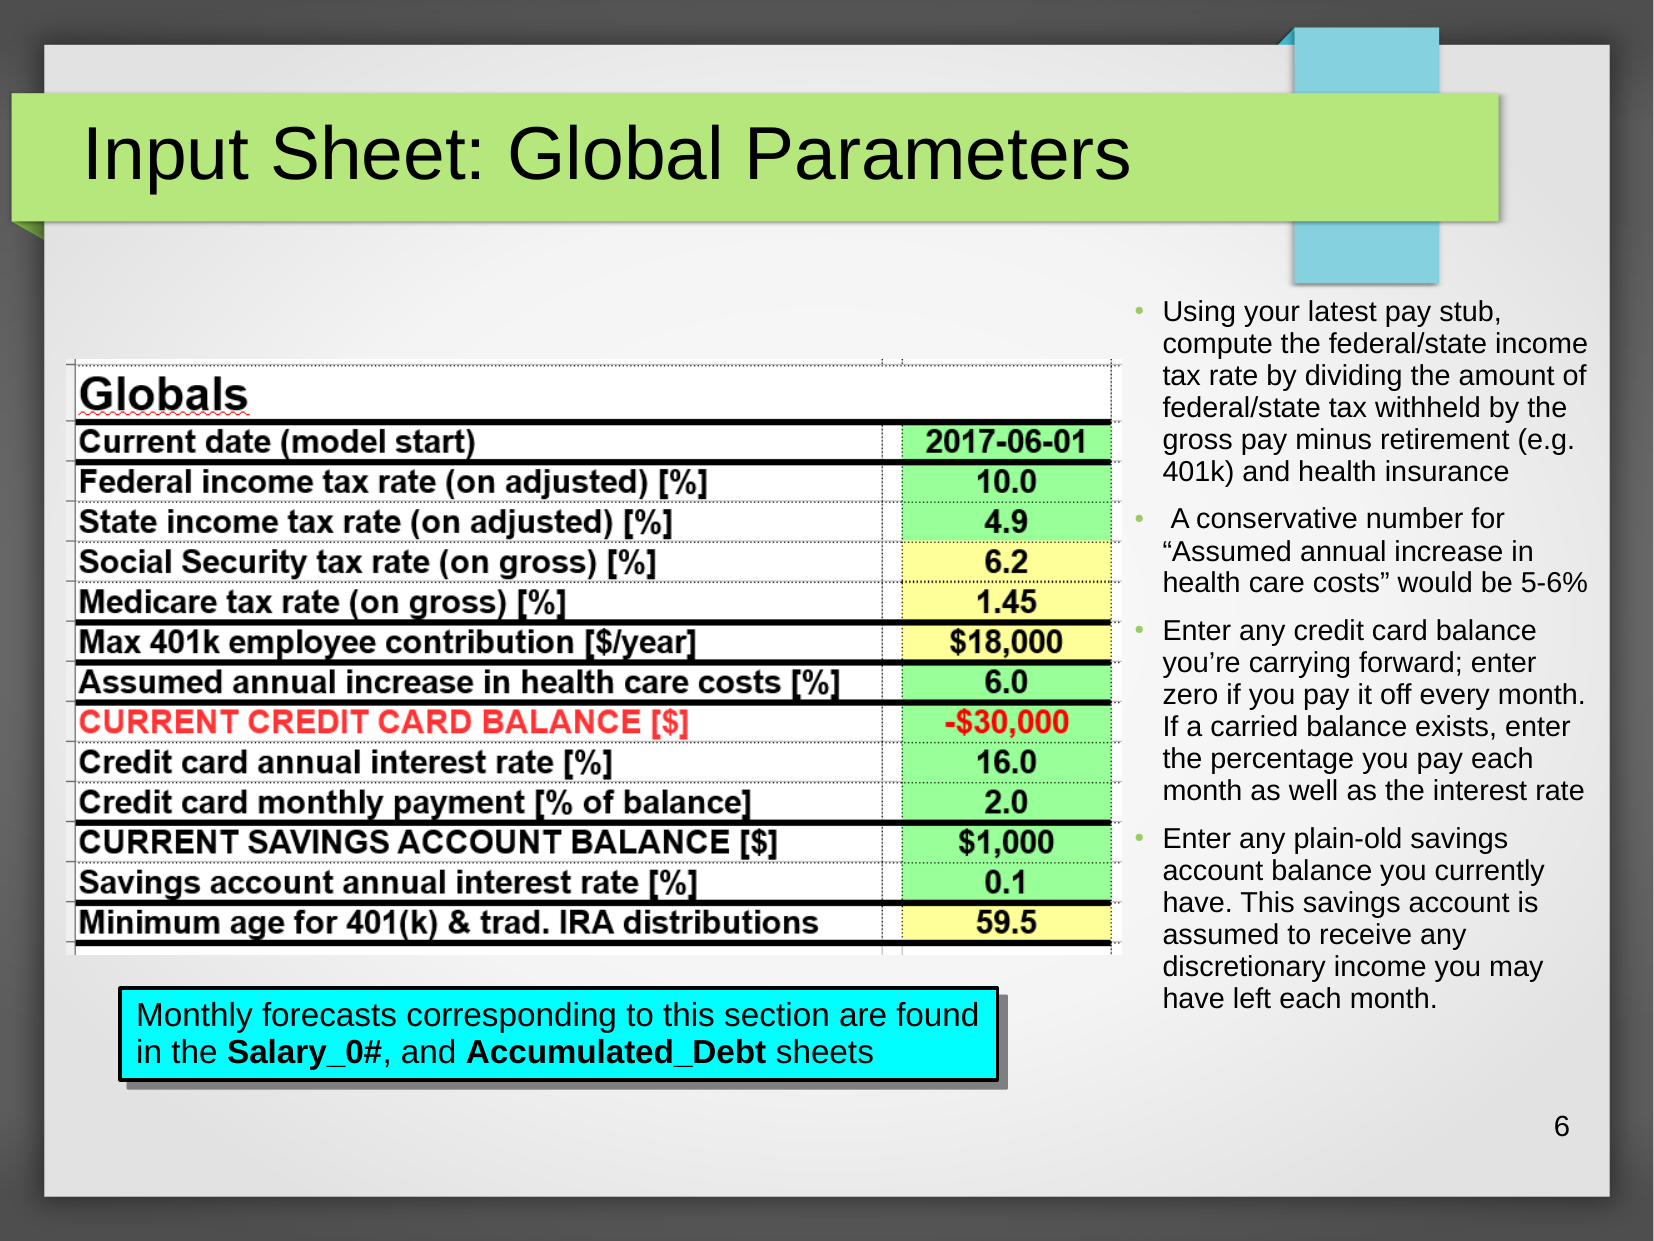

# Input Sheet: Global Parameters
Using your latest pay stub, compute the federal/state income tax rate by dividing the amount of federal/state tax withheld by the gross pay minus retirement (e.g. 401k) and health insurance
 A conservative number for “Assumed annual increase in health care costs” would be 5-6%
Enter any credit card balance you’re carrying forward; enter zero if you pay it off every month. If a carried balance exists, enter the percentage you pay each month as well as the interest rate
Enter any plain-old savings account balance you currently have. This savings account is assumed to receive any discretionary income you may have left each month.
Monthly forecasts corresponding to this section are found
in the Salary_0#, and Accumulated_Debt sheets
6